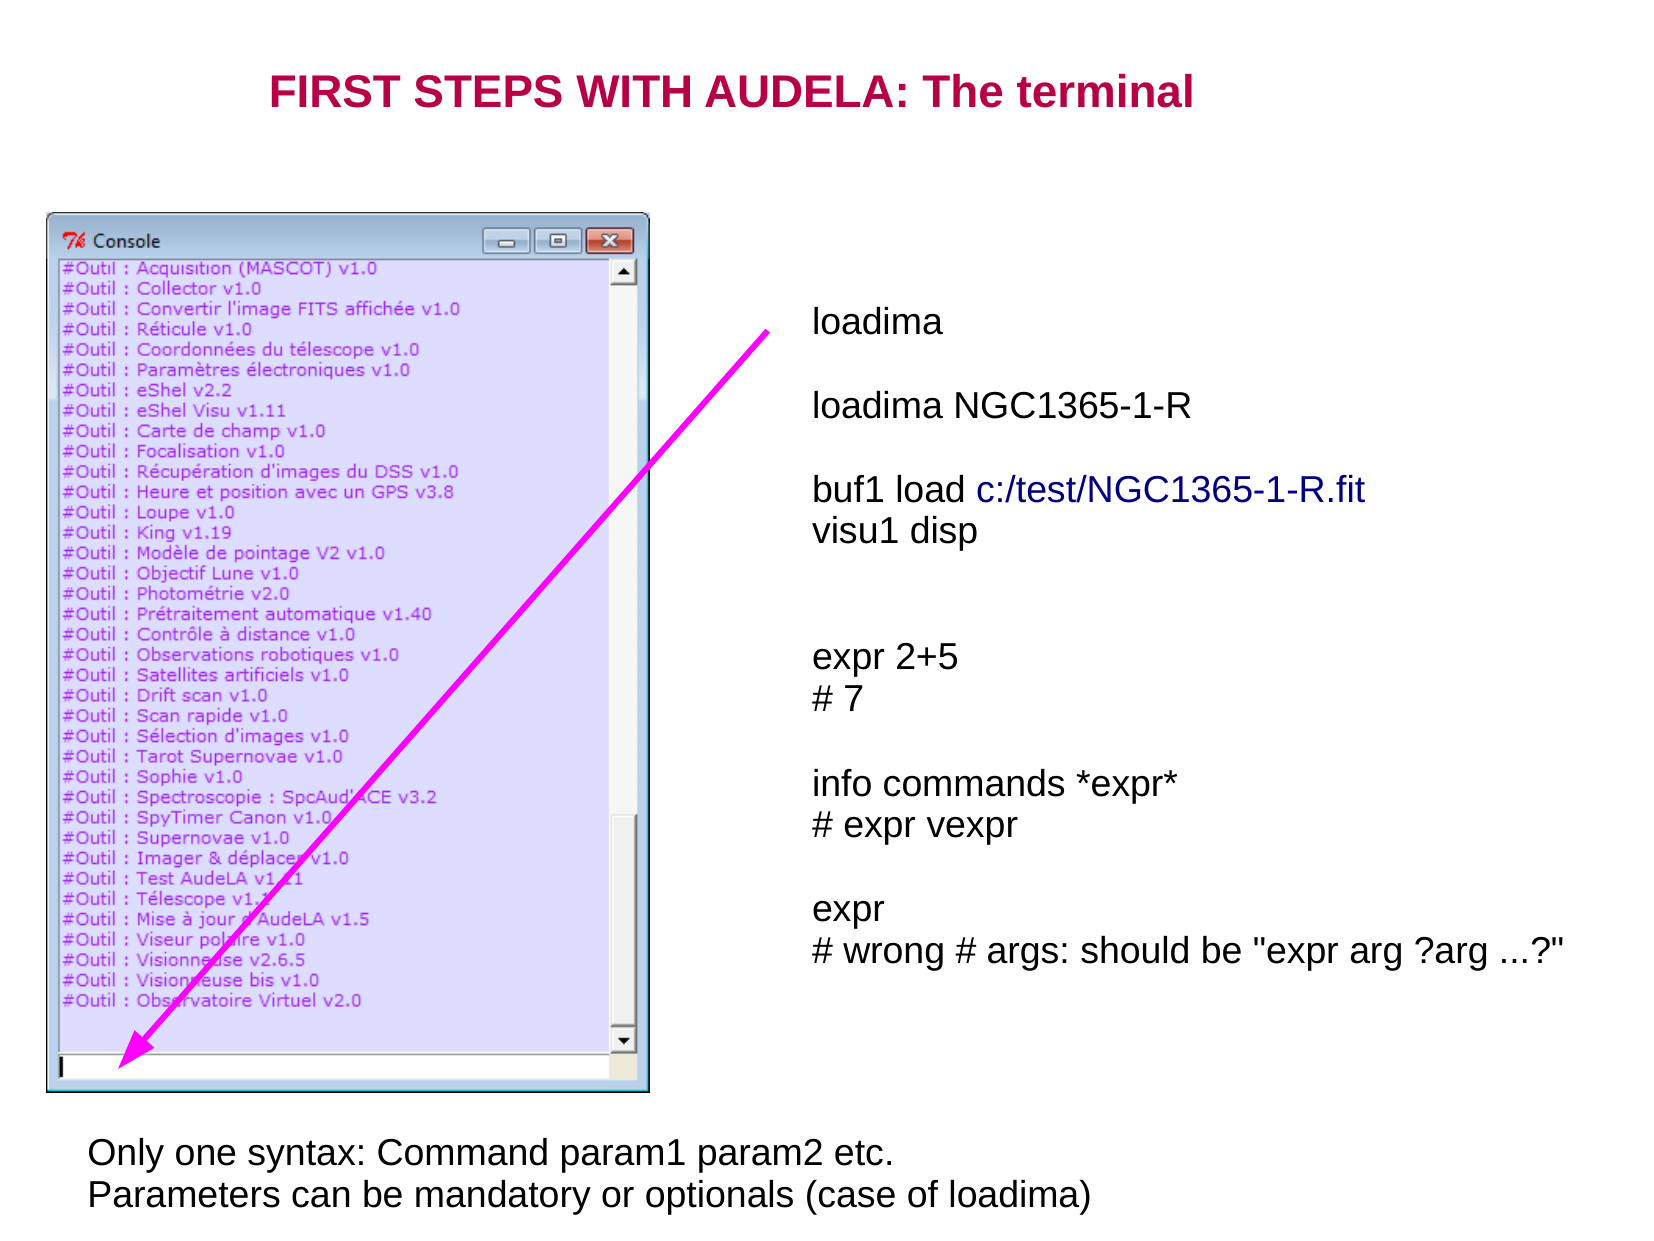

FIRST STEPS WITH AUDELA: The terminal
loadima
loadima NGC1365-1-R
buf1 load c:/test/NGC1365-1-R.fit
visu1 disp
expr 2+5
# 7
info commands *expr*
# expr vexpr
expr
# wrong # args: should be "expr arg ?arg ...?"
Only one syntax: Command param1 param2 etc.
Parameters can be mandatory or optionals (case of loadima)